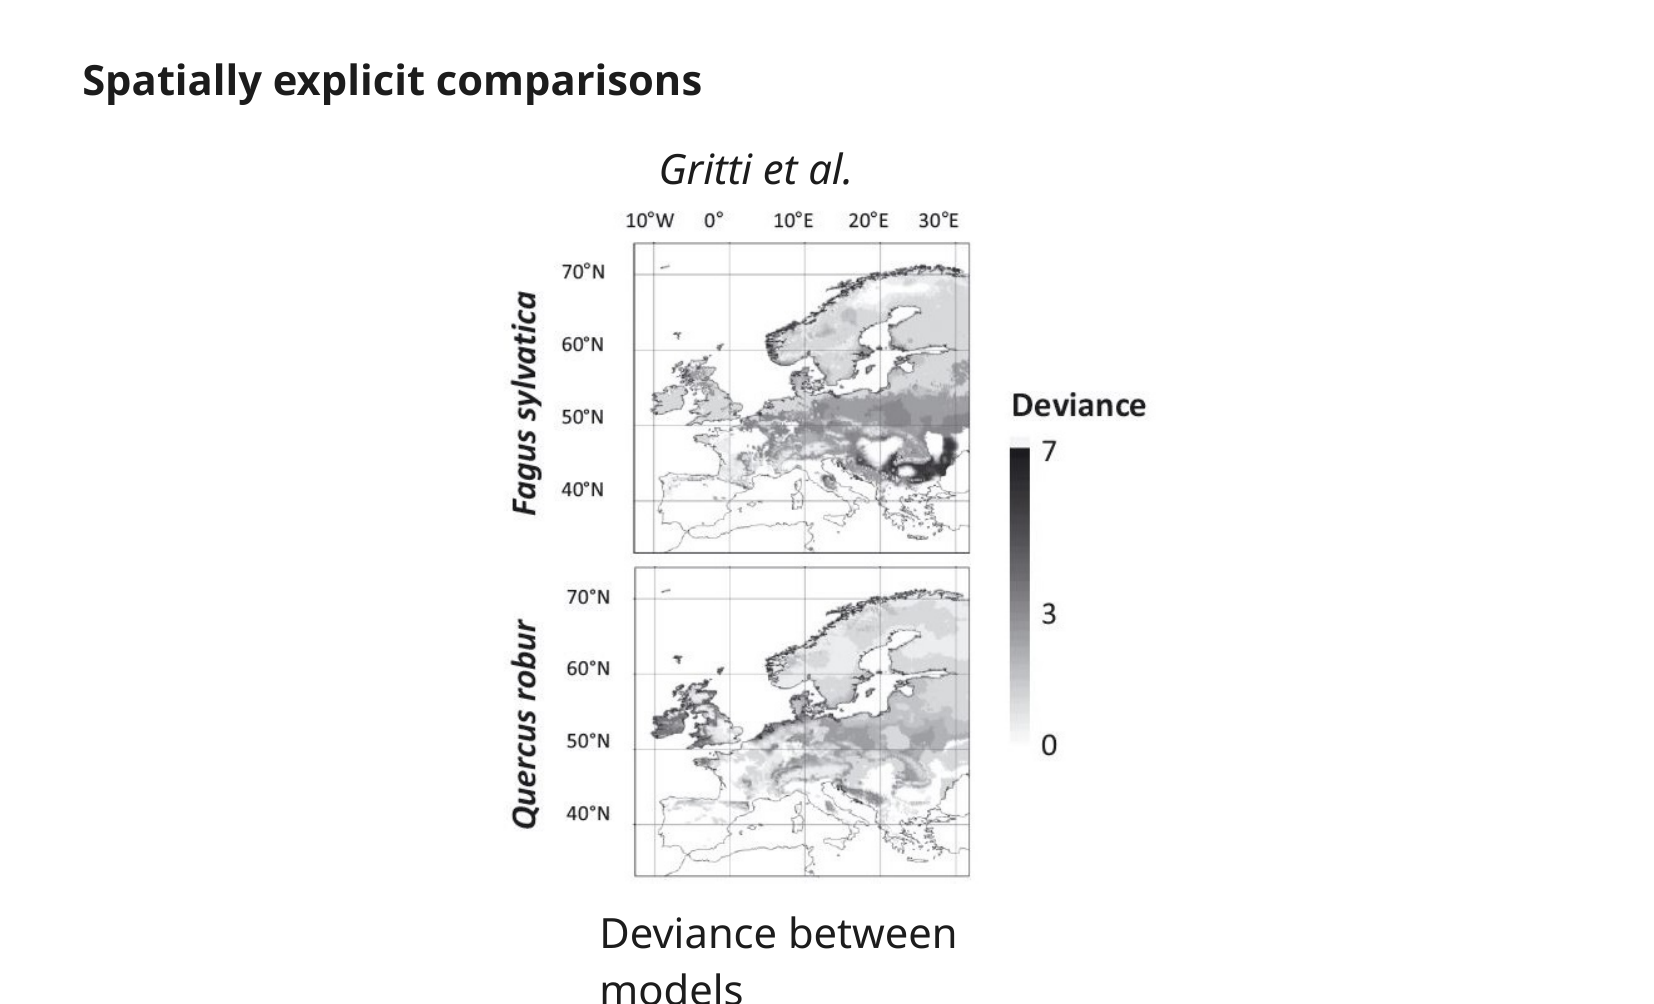

Spatially explicit comparisons
Gritti et al. (2013b)
Deviance between models